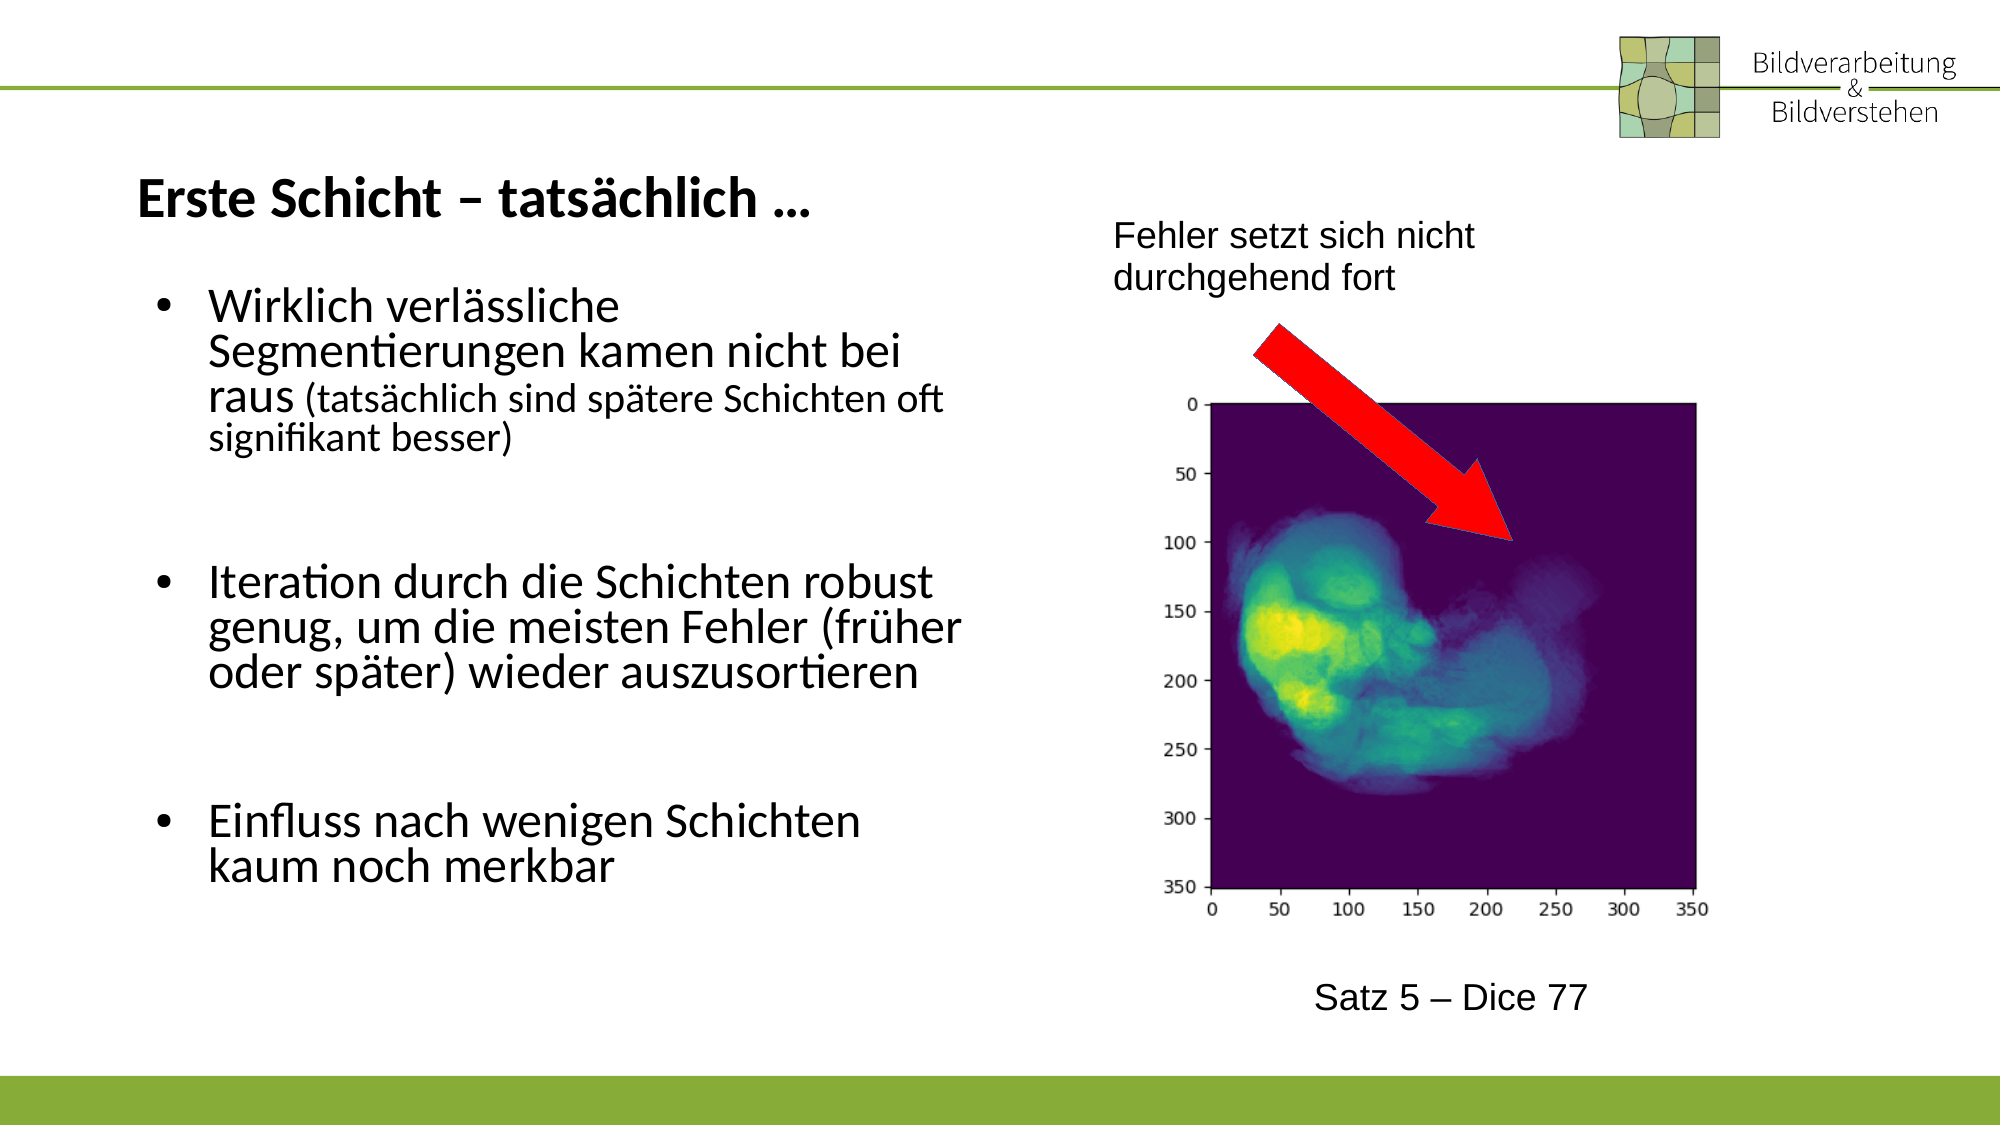

# Erste Schicht – tatsächlich …
Fehler setzt sich nicht durchgehend fort
Wirklich verlässliche Segmentierungen kamen nicht bei raus (tatsächlich sind spätere Schichten oft signifikant besser)
Iteration durch die Schichten robust genug, um die meisten Fehler (früher oder später) wieder auszusortieren
Einfluss nach wenigen Schichten kaum noch merkbar
Satz 5 – Dice 77